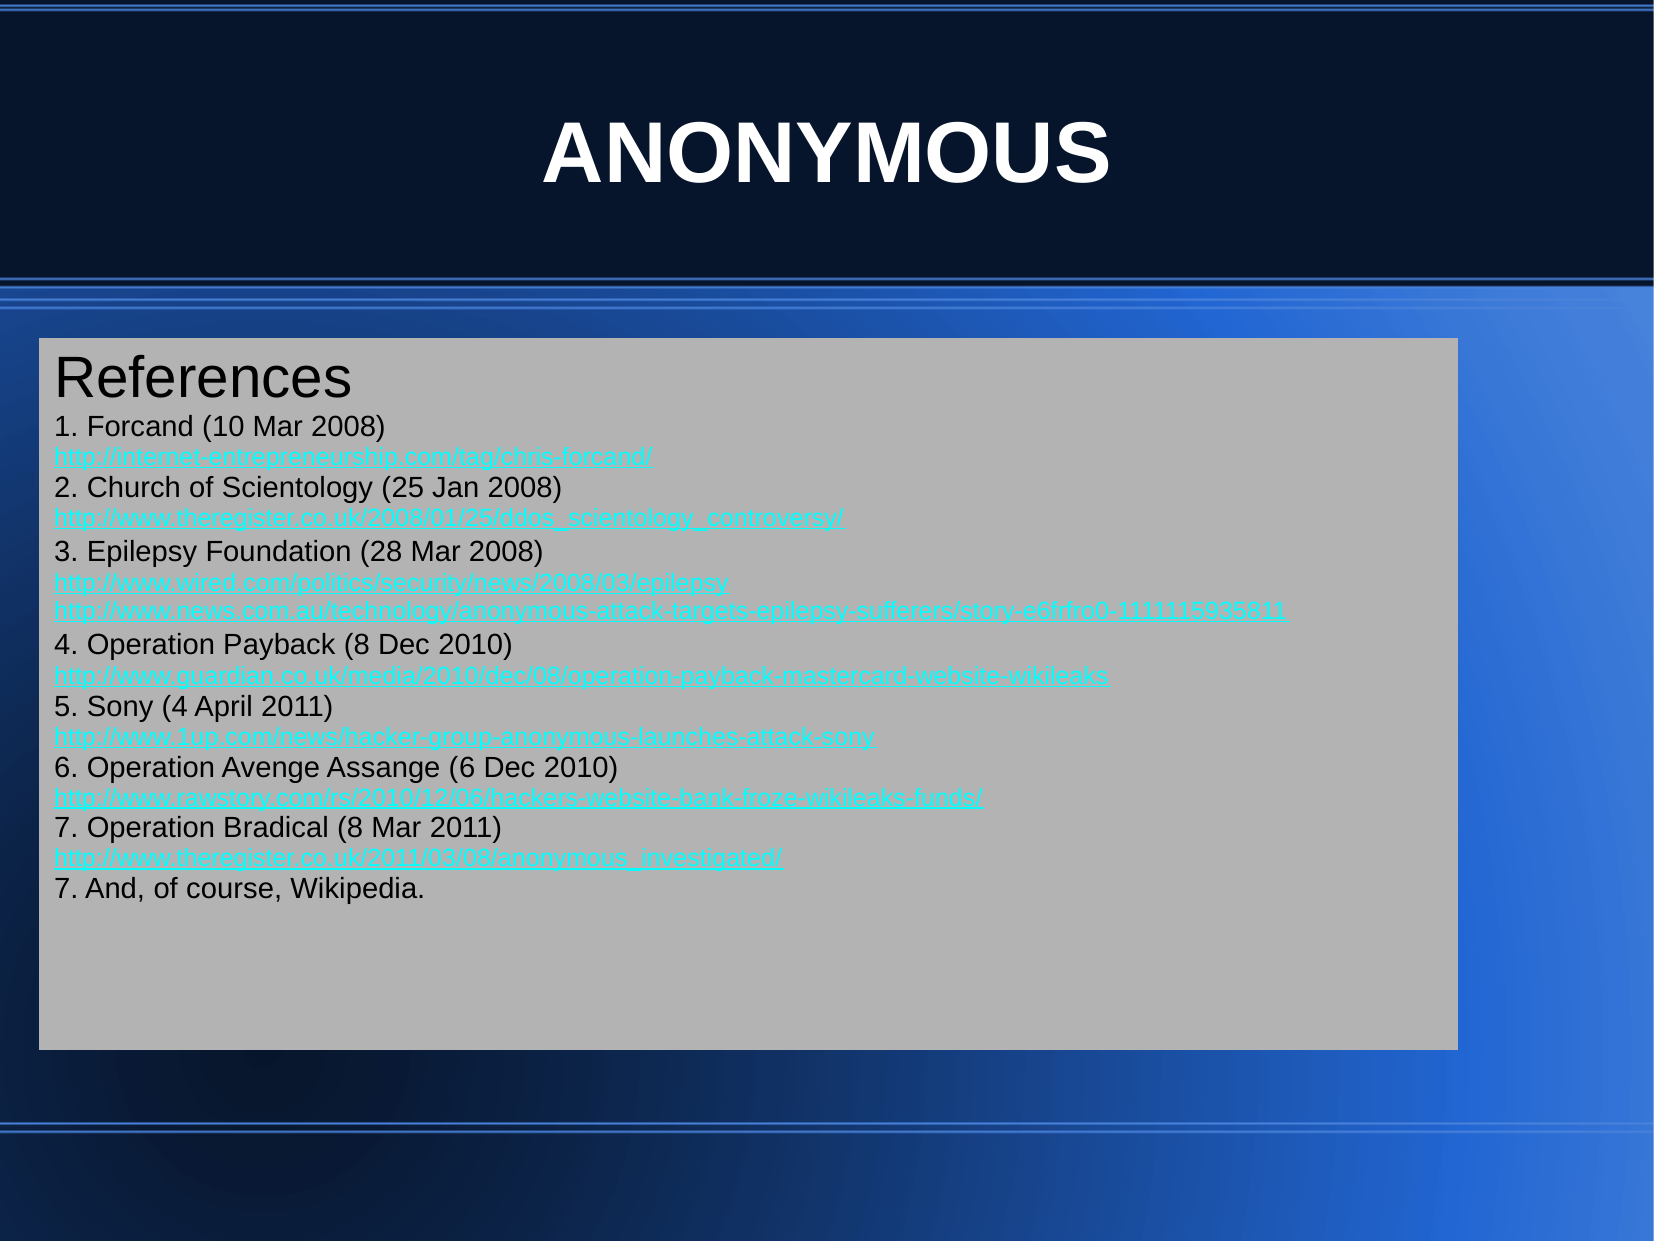

# ANONYMOUS
| References 1. Forcand (10 Mar 2008) http://internet-entrepreneurship.com/tag/chris-forcand/ 2. Church of Scientology (25 Jan 2008) http://www.theregister.co.uk/2008/01/25/ddos\_scientology\_controversy/ 3. Epilepsy Foundation (28 Mar 2008) http://www.wired.com/politics/security/news/2008/03/epilepsy http://www.news.com.au/technology/anonymous-attack-targets-epilepsy-sufferers/story-e6frfro0-1111115935811 4. Operation Payback (8 Dec 2010) http://www.guardian.co.uk/media/2010/dec/08/operation-payback-mastercard-website-wikileaks 5. Sony (4 April 2011) http://www.1up.com/news/hacker-group-anonymous-launches-attack-sony 6. Operation Avenge Assange (6 Dec 2010) http://www.rawstory.com/rs/2010/12/06/hackers-website-bank-froze-wikileaks-funds/ 7. Operation Bradical (8 Mar 2011) http://www.theregister.co.uk/2011/03/08/anonymous\_investigated/ 7. And, of course, Wikipedia. |
| --- |